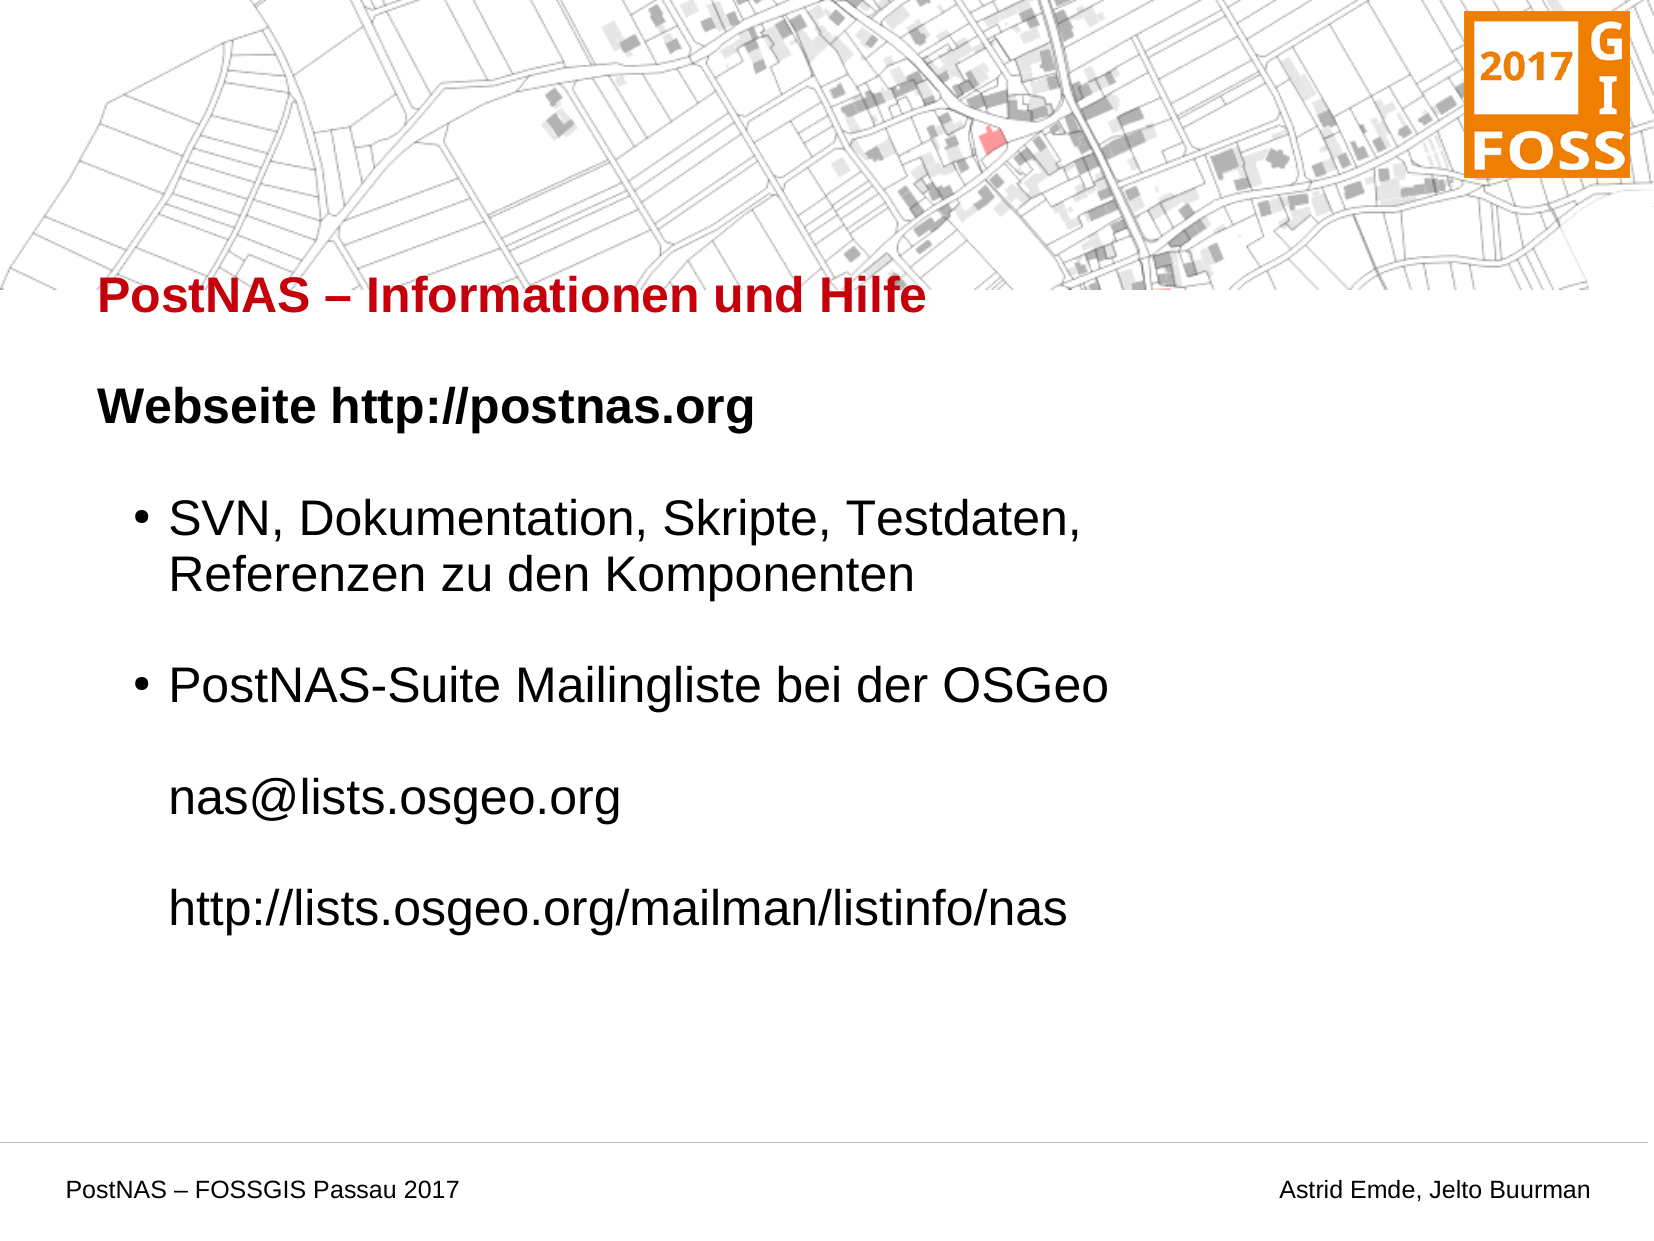

PostNAS – Informationen und Hilfe
Webseite http://postnas.org
SVN, Dokumentation, Skripte, Testdaten,
Referenzen zu den Komponenten
PostNAS-Suite Mailingliste bei der OSGeo
nas@lists.osgeo.org
http://lists.osgeo.org/mailman/listinfo/nas